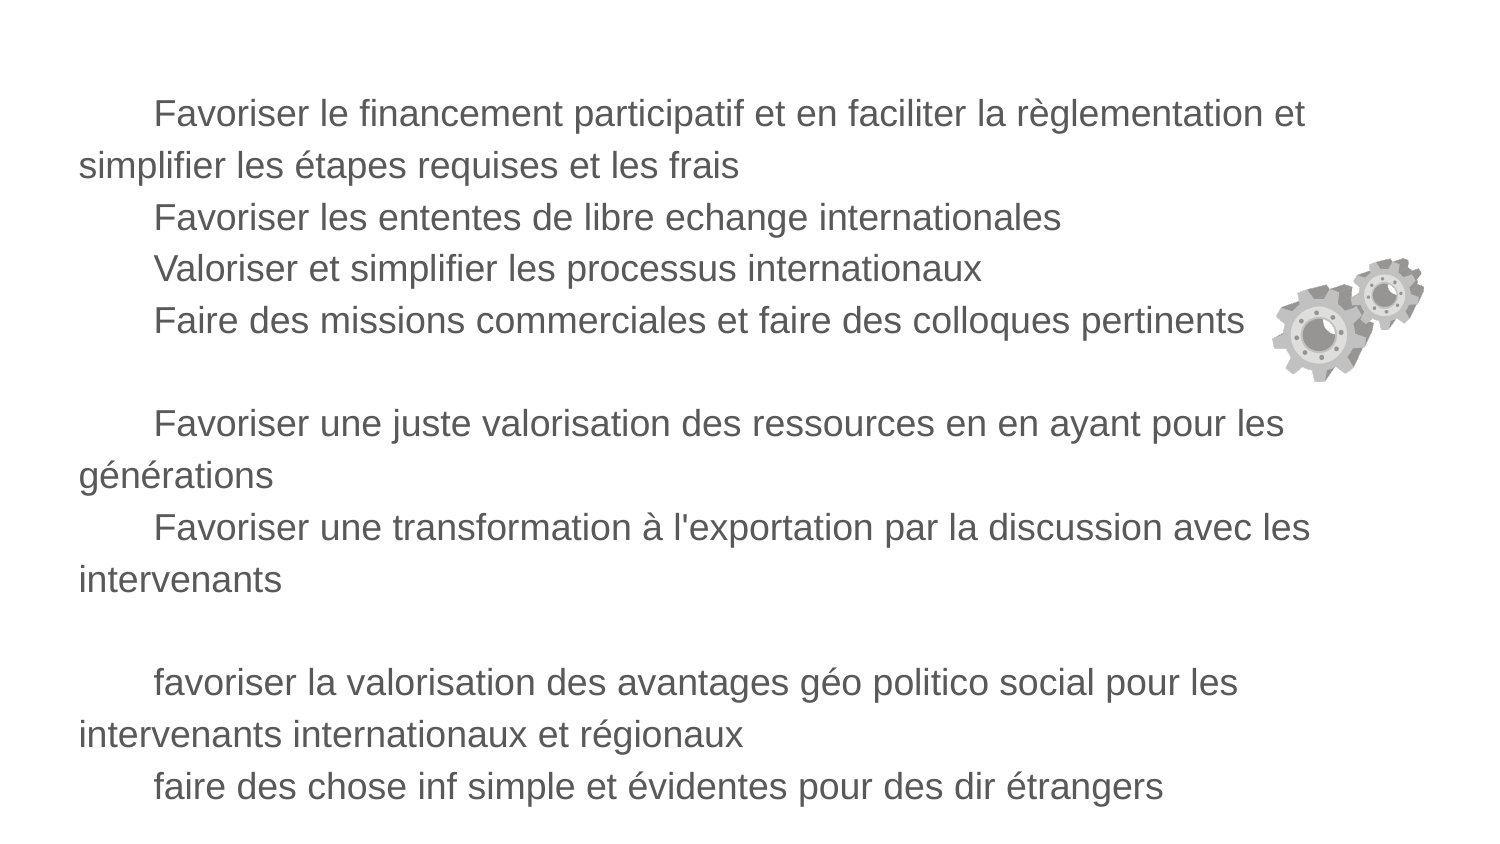

Favoriser le financement participatif et en faciliter la règlementation et simplifier les étapes requises et les frais
Favoriser les ententes de libre echange internationales
Valoriser et simplifier les processus internationaux
Faire des missions commerciales et faire des colloques pertinents
Favoriser une juste valorisation des ressources en en ayant pour les générations
Favoriser une transformation à l'exportation par la discussion avec les intervenants
favoriser la valorisation des avantages géo politico social pour les intervenants internationaux et régionaux
faire des chose inf simple et évidentes pour des dir étrangers
#